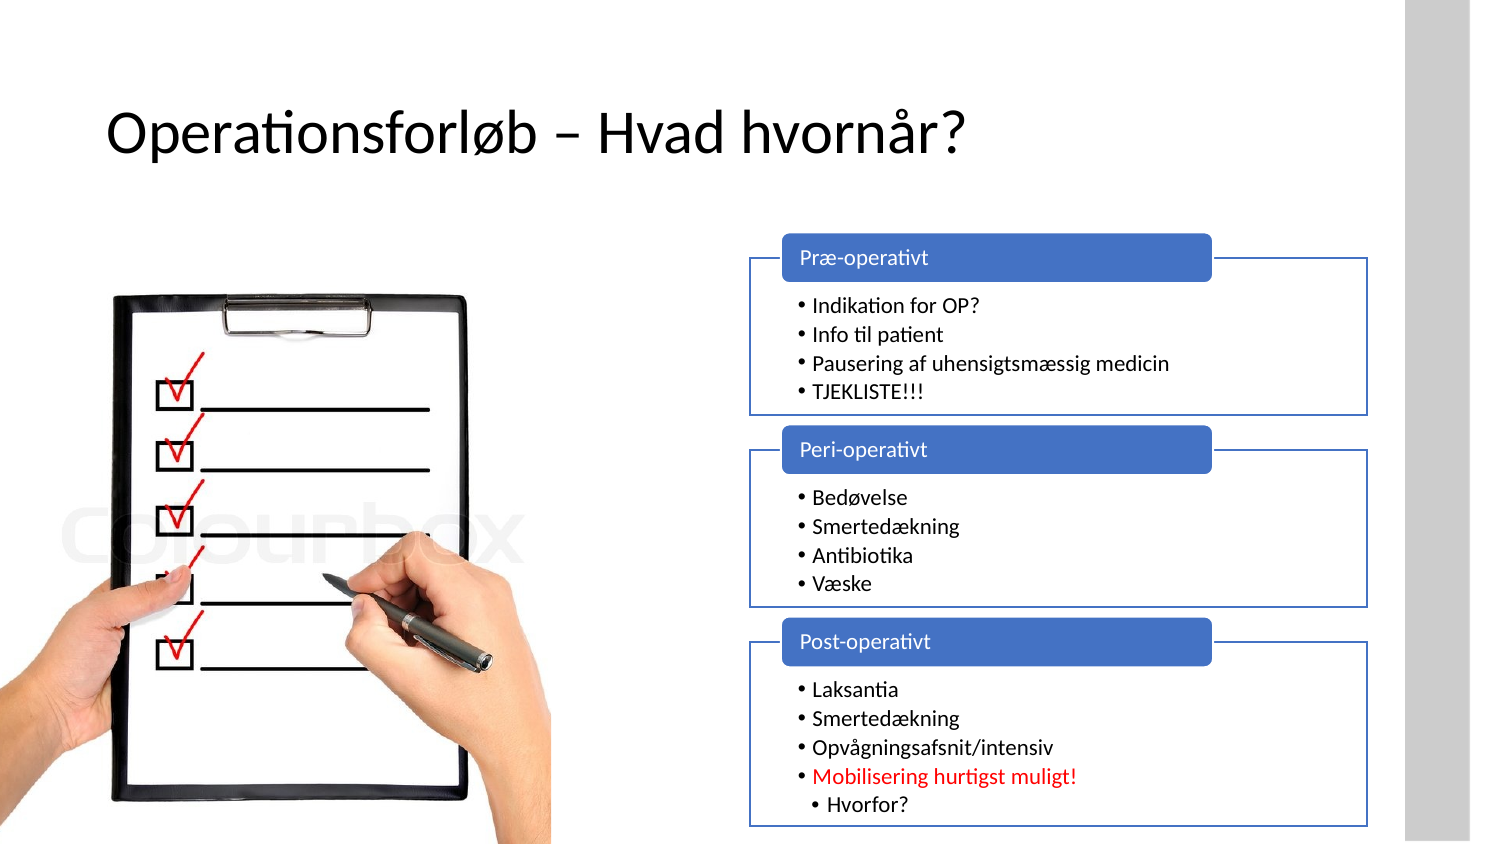

Operationsforløb – Hvad hvornår?
Præ-operativt
Indikation for OP?
Info til patient
Pausering af uhensigtsmæssig medicin
TJEKLISTE!!!
Peri-operativt
Bedøvelse
Smertedækning
Antibiotika
Væske
Post-operativt
Laksantia
Smertedækning
Opvågningsafsnit/intensiv
Mobilisering hurtigst muligt!
Hvorfor?